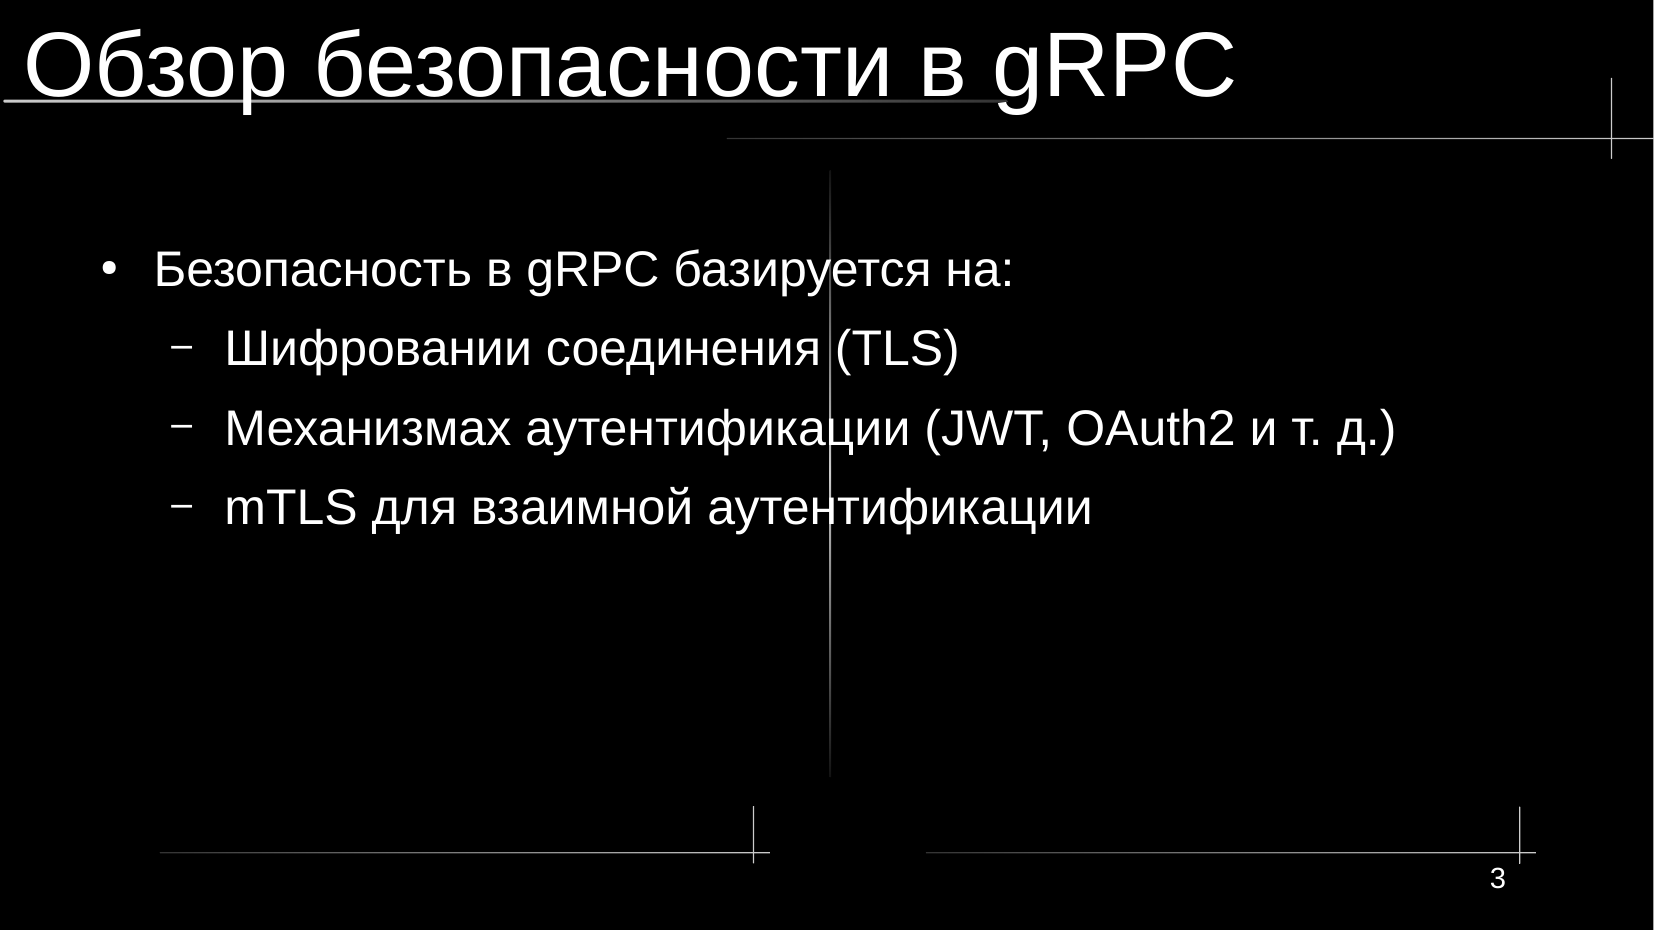

# Обзор безопасности в gRPC
Безопасность в gRPC базируется на:
Шифровании соединения (TLS)
Механизмах аутентификации (JWT, OAuth2 и т. д.)
mTLS для взаимной аутентификации
3